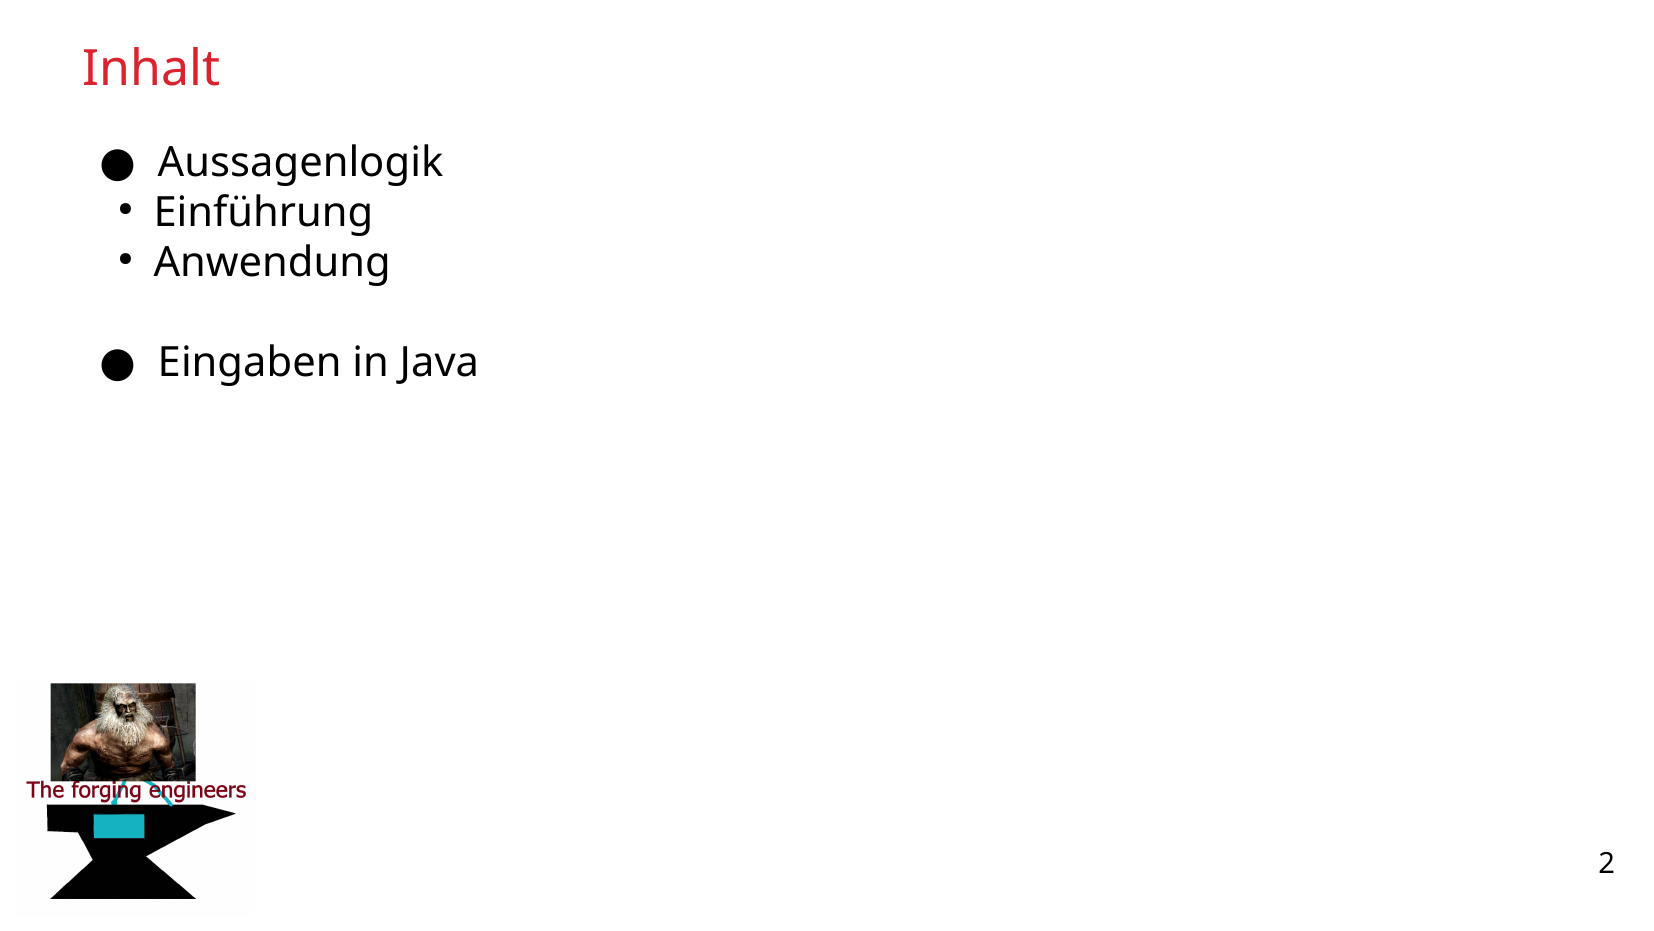

# Inhalt
Aussagenlogik
Einführung
Anwendung
Eingaben in Java